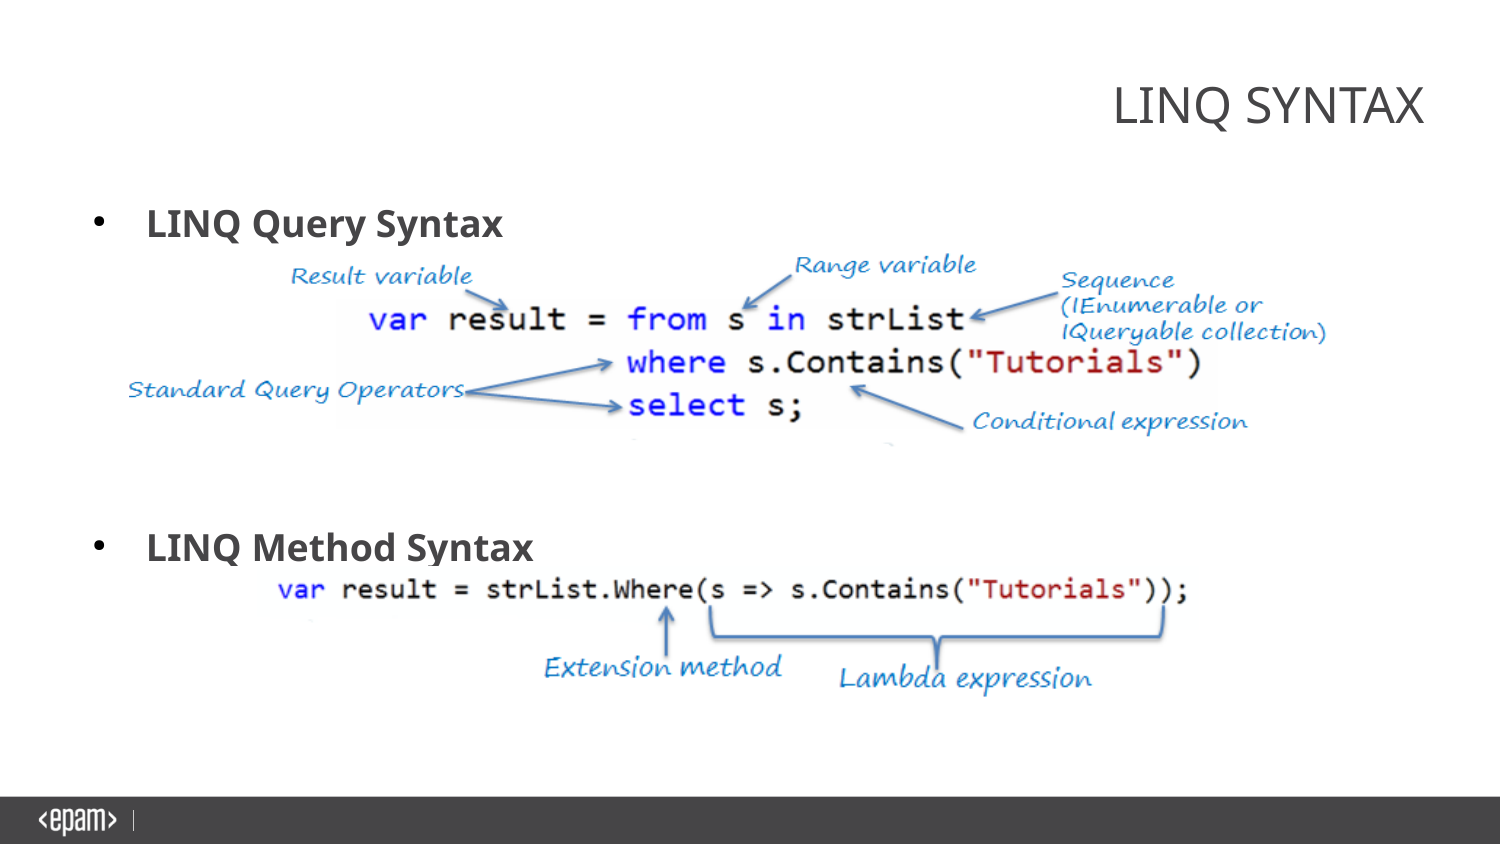

# LINQ SYNTAX
LINQ Query Syntax
LINQ Method Syntax